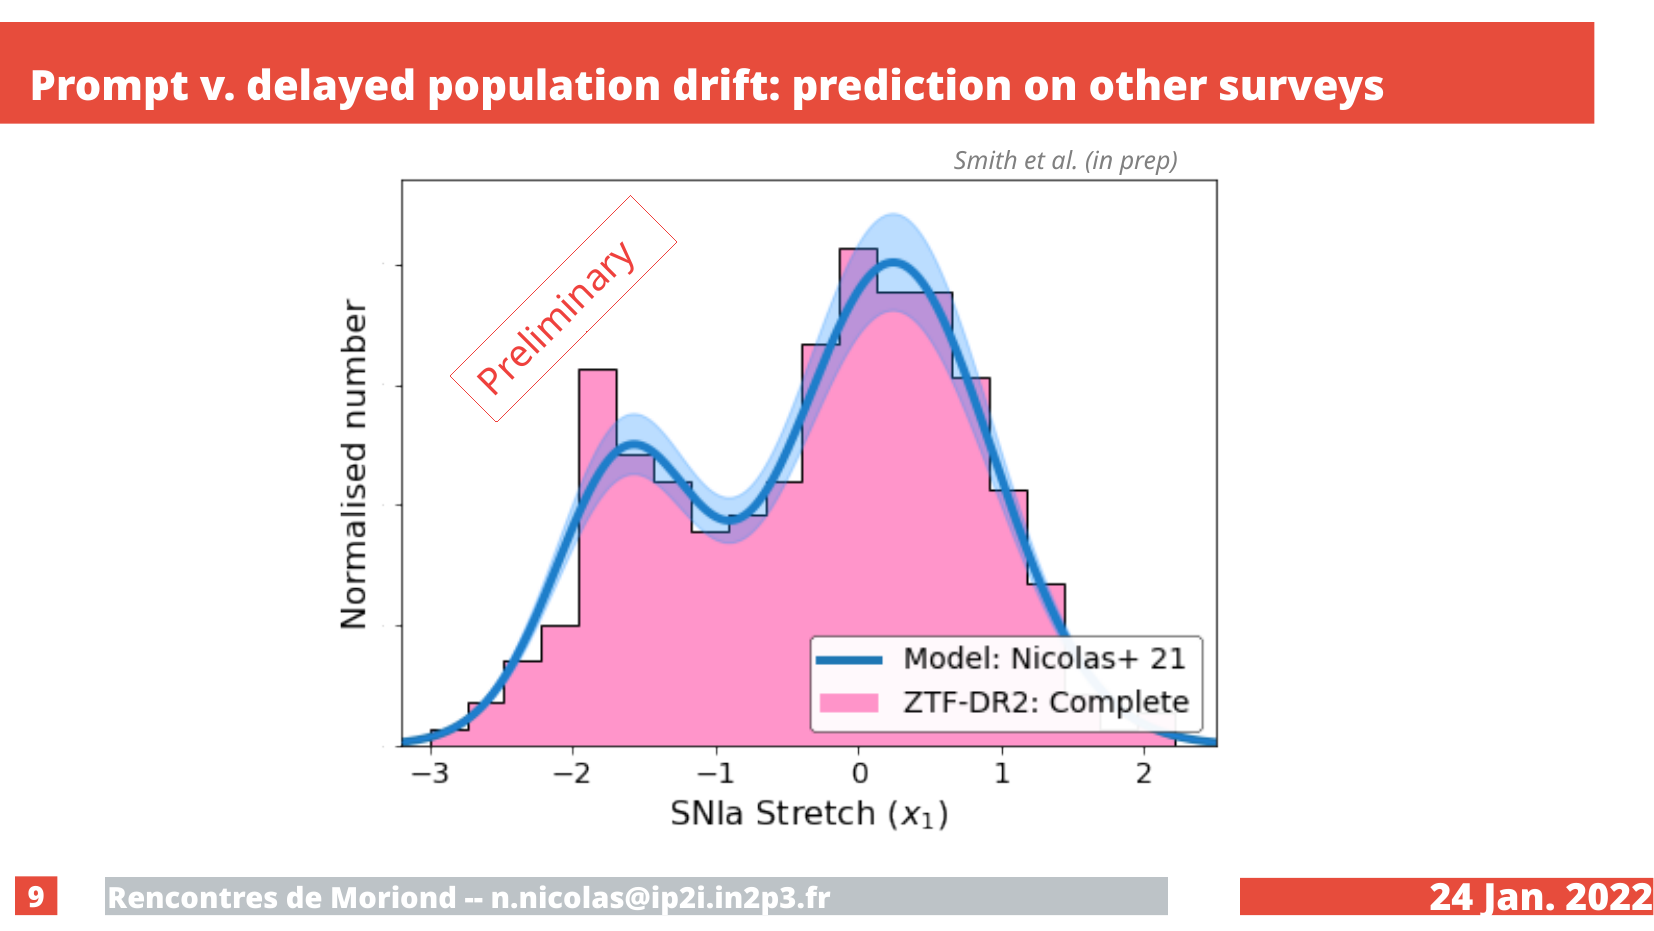

# Prompt v. delayed population drift: prediction on other surveys
Smith et al. (in prep)
Preliminary
9
Rencontres de Moriond -- n.nicolas@ip2i.in2p3.fr
24 Jan. 2022